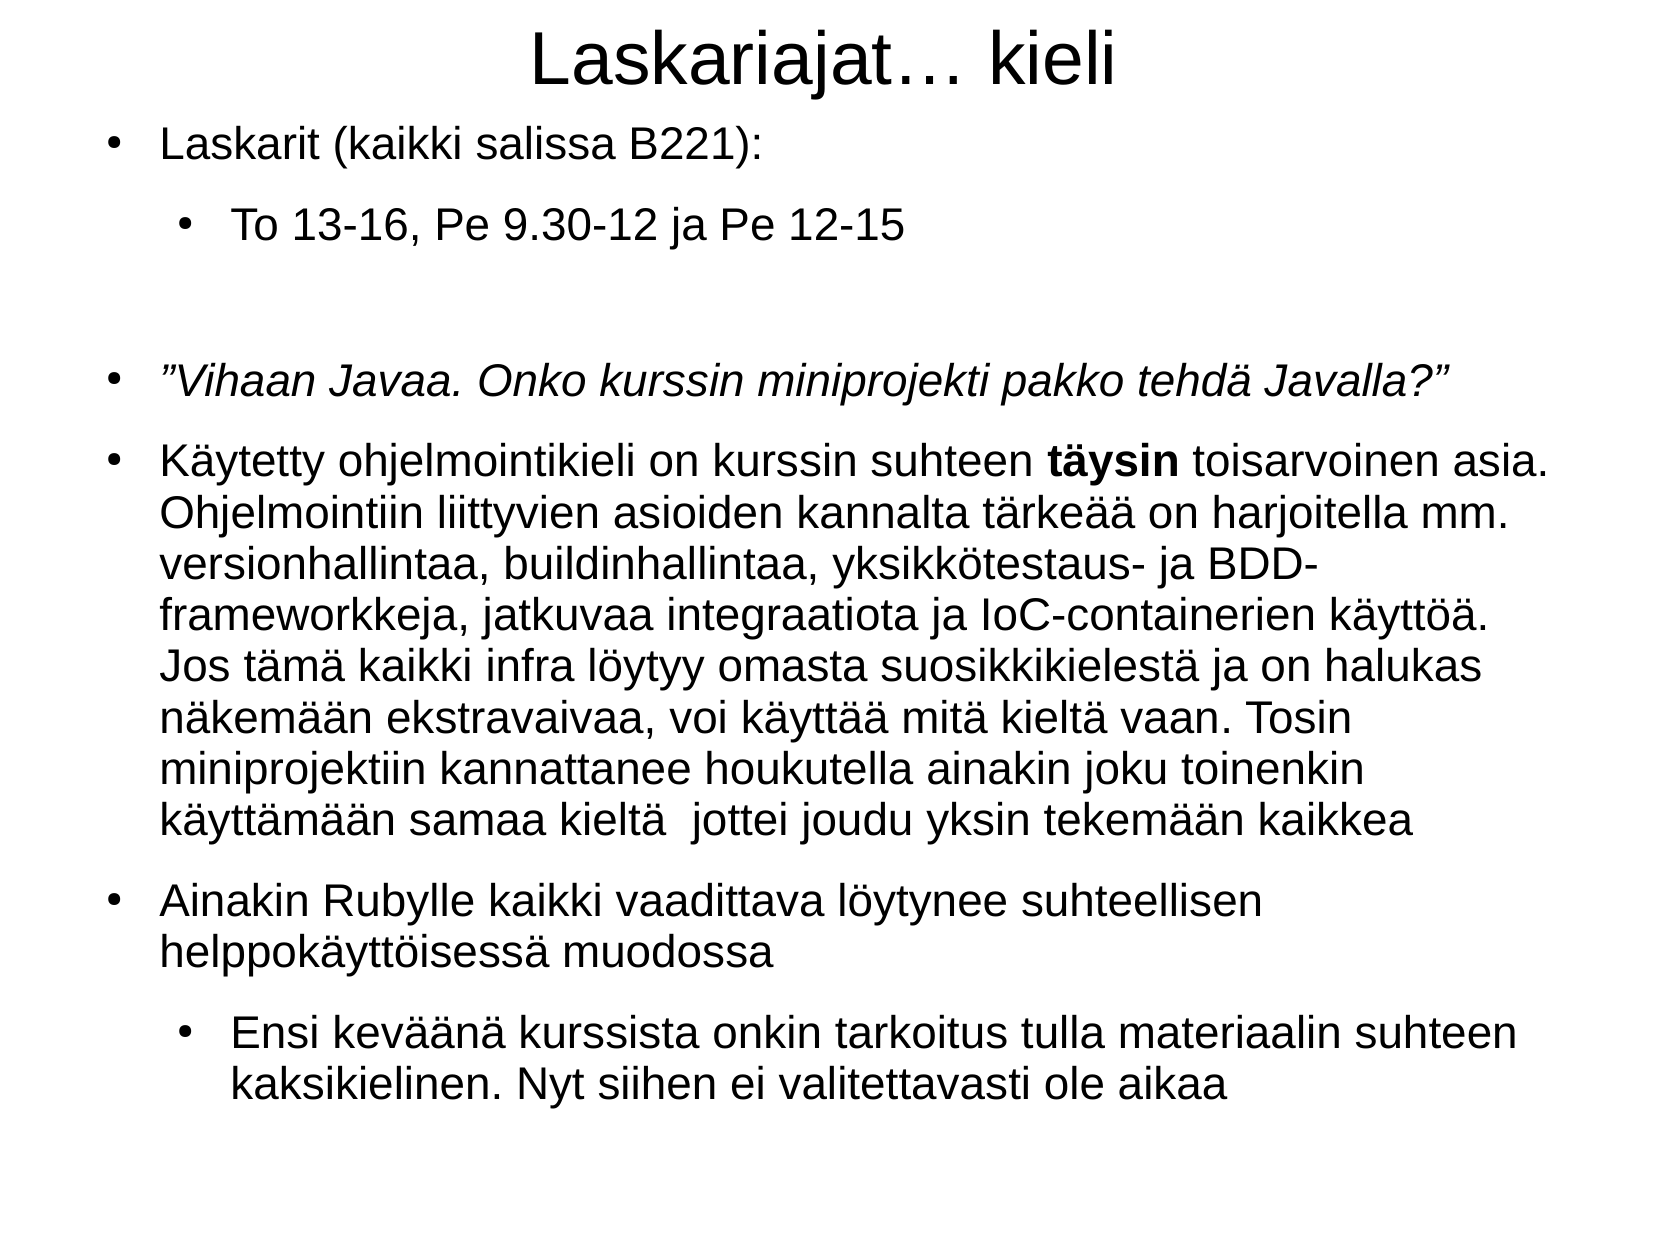

# Laskariajat… kieli
Laskarit (kaikki salissa B221):
To 13-16, Pe 9.30-12 ja Pe 12-15
”Vihaan Javaa. Onko kurssin miniprojekti pakko tehdä Javalla?”
Käytetty ohjelmointikieli on kurssin suhteen täysin toisarvoinen asia. Ohjelmointiin liittyvien asioiden kannalta tärkeää on harjoitella mm. versionhallintaa, buildinhallintaa, yksikkötestaus- ja BDD-frameworkkeja, jatkuvaa integraatiota ja IoC-containerien käyttöä. Jos tämä kaikki infra löytyy omasta suosikkikielestä ja on halukas näkemään ekstravaivaa, voi käyttää mitä kieltä vaan. Tosin miniprojektiin kannattanee houkutella ainakin joku toinenkin käyttämään samaa kieltä jottei joudu yksin tekemään kaikkea
Ainakin Rubylle kaikki vaadittava löytynee suhteellisen helppokäyttöisessä muodossa
Ensi keväänä kurssista onkin tarkoitus tulla materiaalin suhteen kaksikielinen. Nyt siihen ei valitettavasti ole aikaa